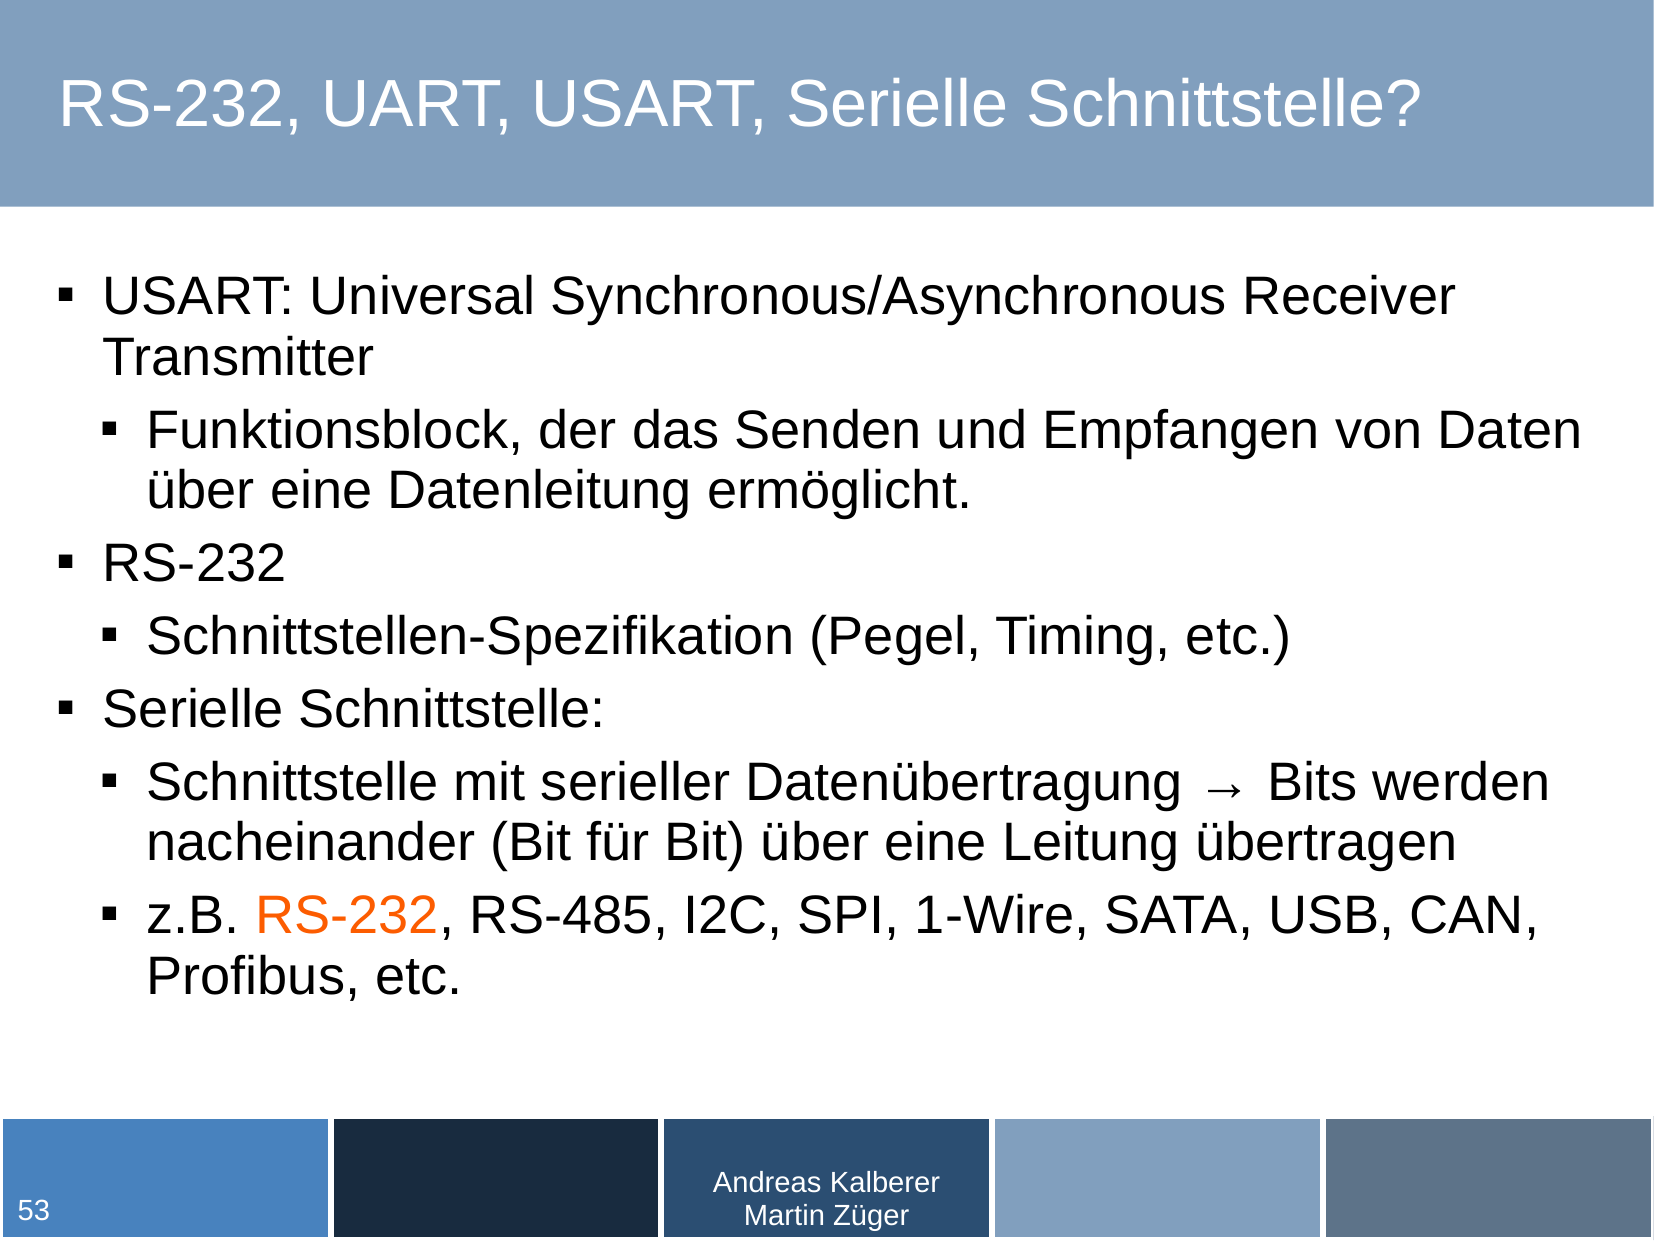

# RS-232, UART, USART, Serielle Schnittstelle?
USART: Universal Synchronous/Asynchronous Receiver Transmitter
Funktionsblock, der das Senden und Empfangen von Daten über eine Datenleitung ermöglicht.
RS-232
Schnittstellen-Spezifikation (Pegel, Timing, etc.)
Serielle Schnittstelle:
Schnittstelle mit serieller Datenübertragung → Bits werden nacheinander (Bit für Bit) über eine Leitung übertragen
z.B. RS-232, RS-485, I2C, SPI, 1-Wire, SATA, USB, CAN, Profibus, etc.
LibreOffice Productivity Suite
53